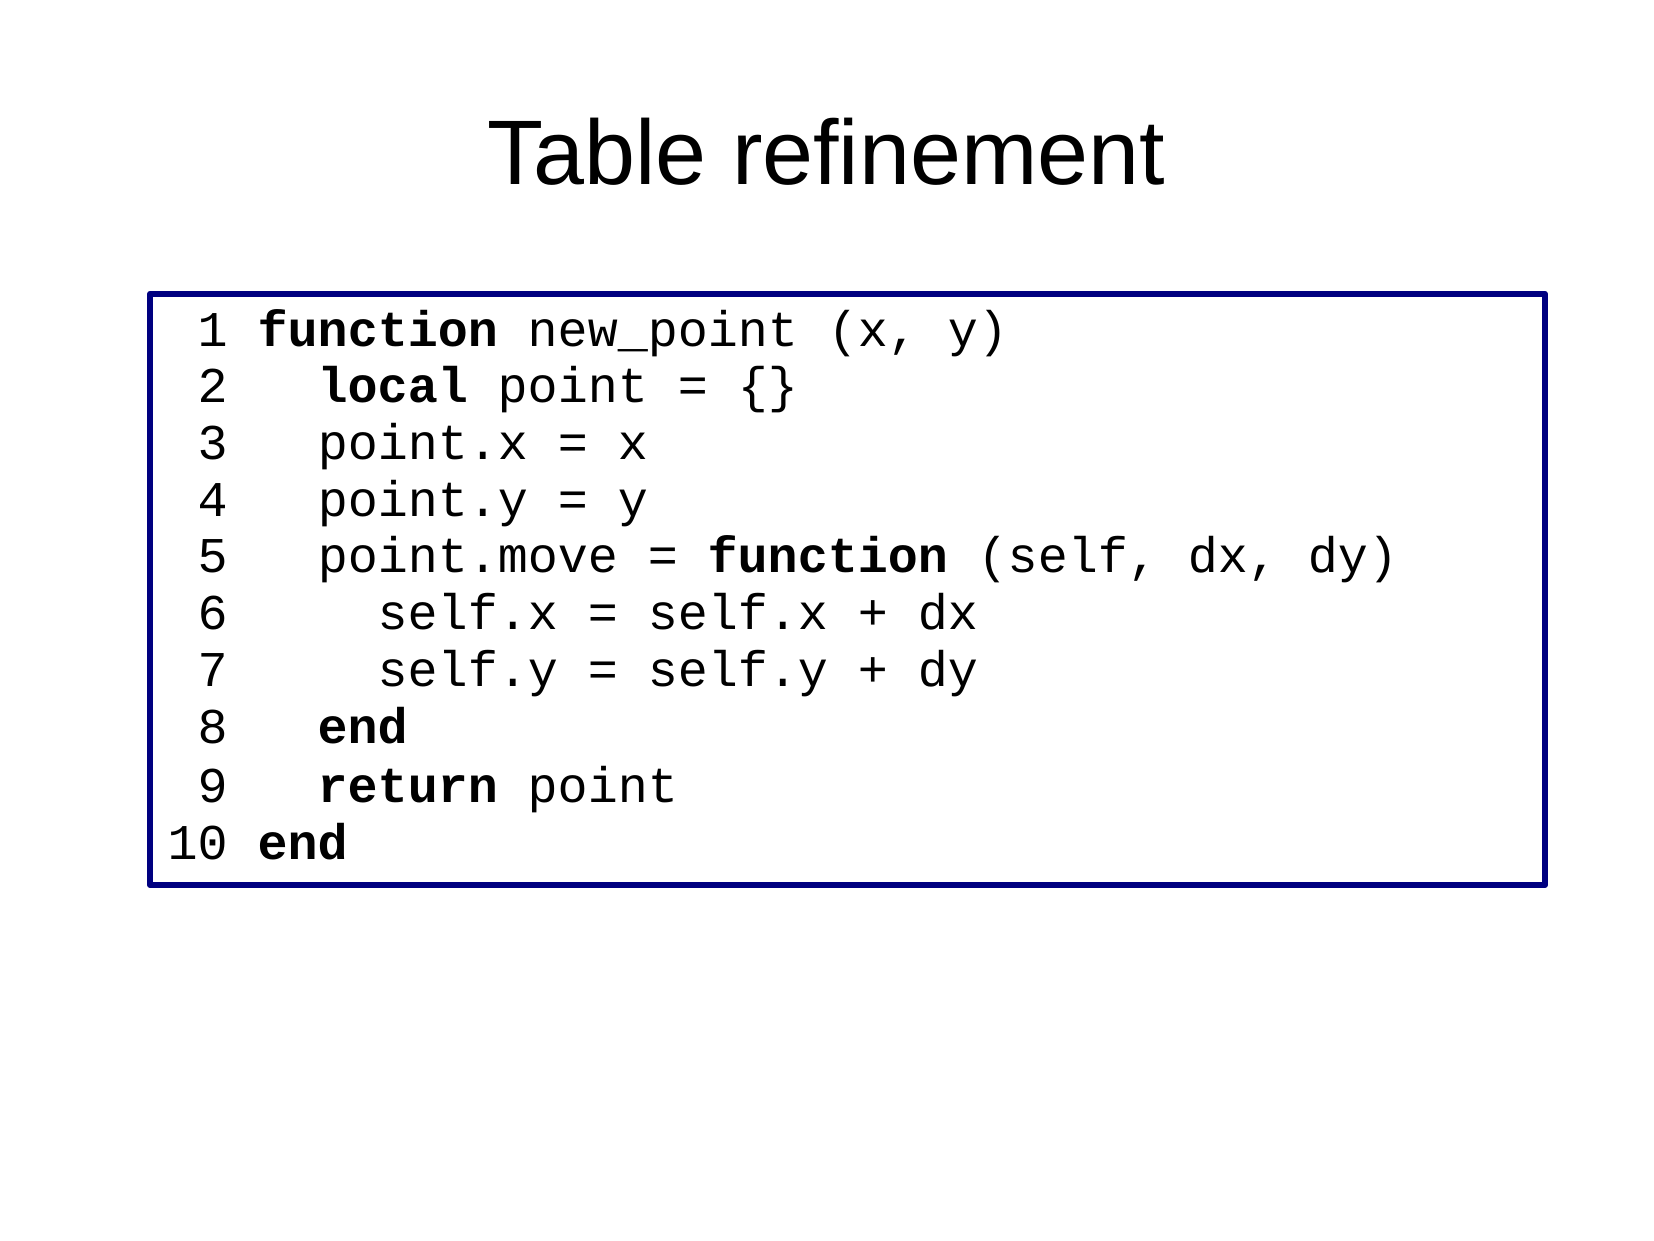

# Table refinement
 1 function new_point (x, y)
 2 local point = {}
 3 point.x = x
 4 point.y = y
 5 point.move = function (self, dx, dy)
 6 self.x = self.x + dx
 7 self.y = self.y + dy
 8 end
 9 return point
10 end